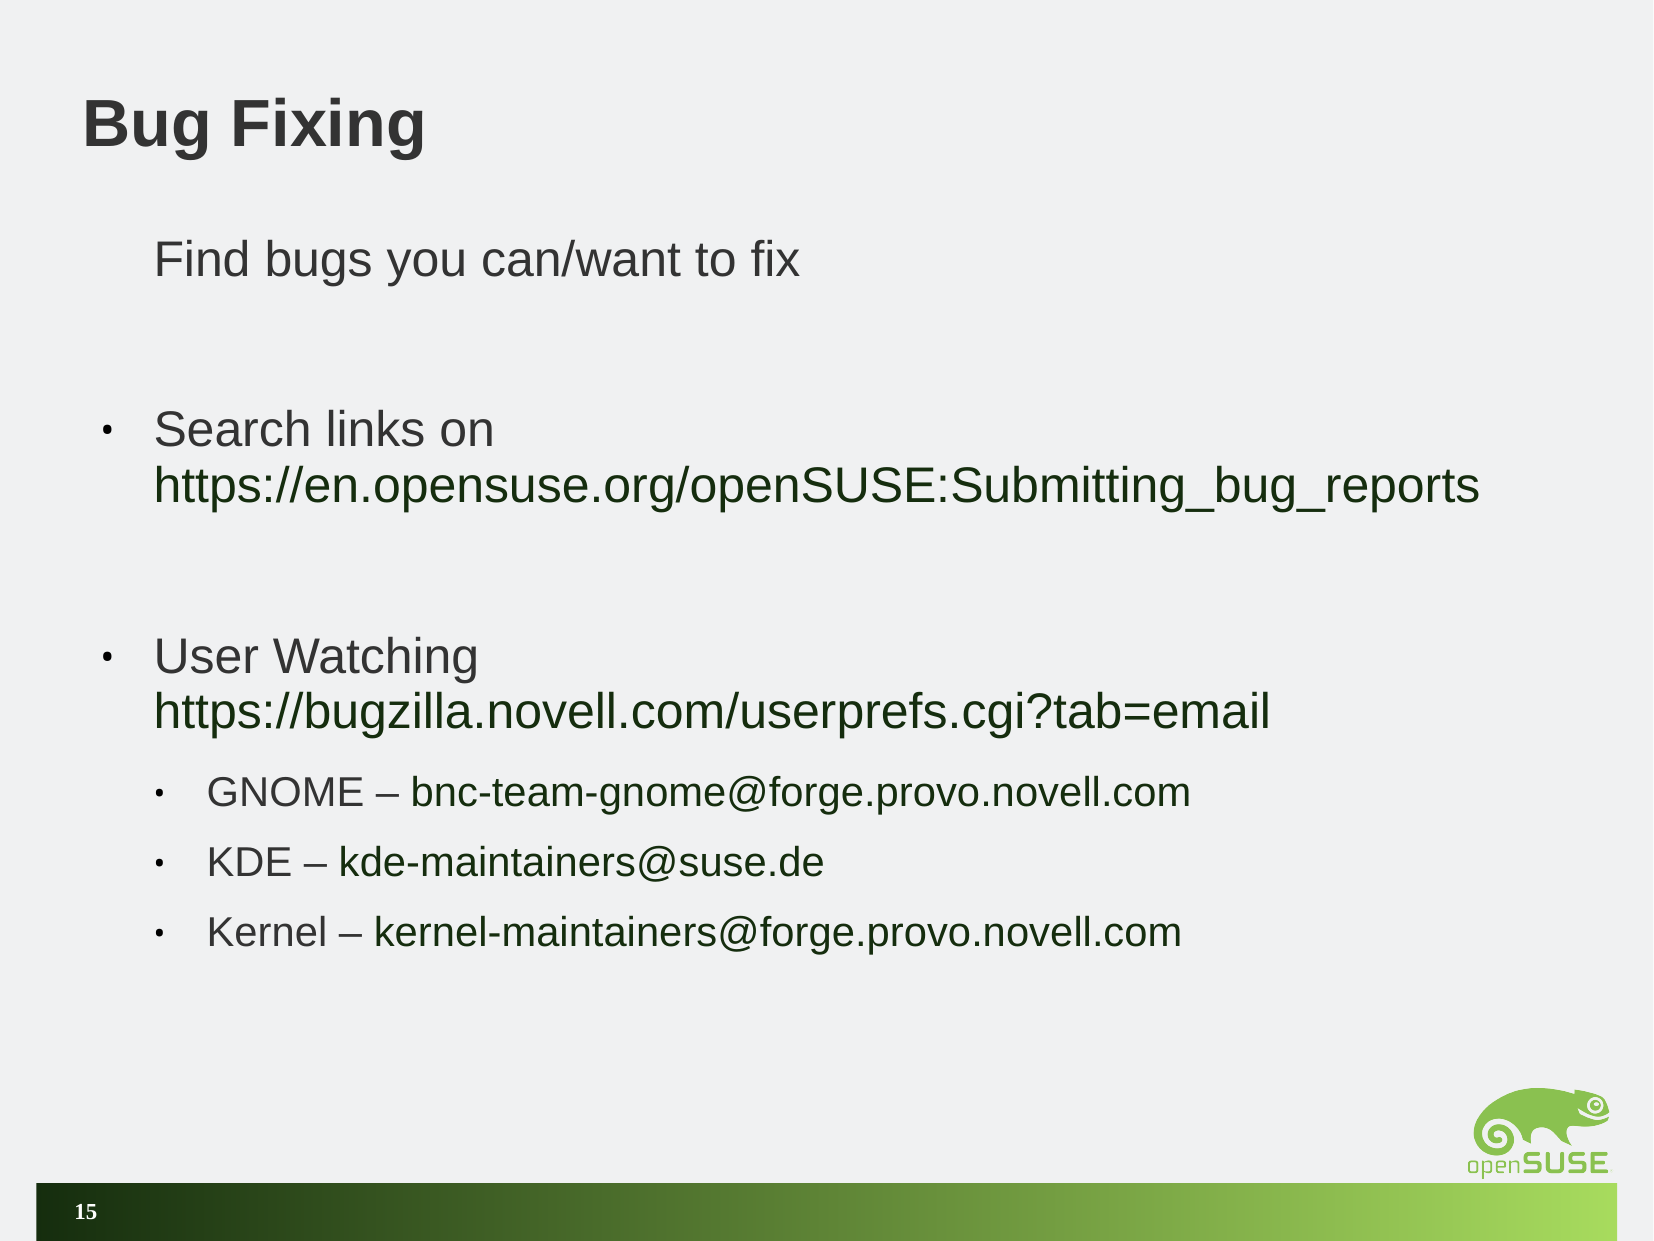

# Bug Fixing
Find bugs you can/want to fix
Search links on https://en.opensuse.org/openSUSE:Submitting_bug_reports
User Watching https://bugzilla.novell.com/userprefs.cgi?tab=email
GNOME – bnc-team-gnome@forge.provo.novell.com
KDE – kde-maintainers@suse.de
Kernel – kernel-maintainers@forge.provo.novell.com
15